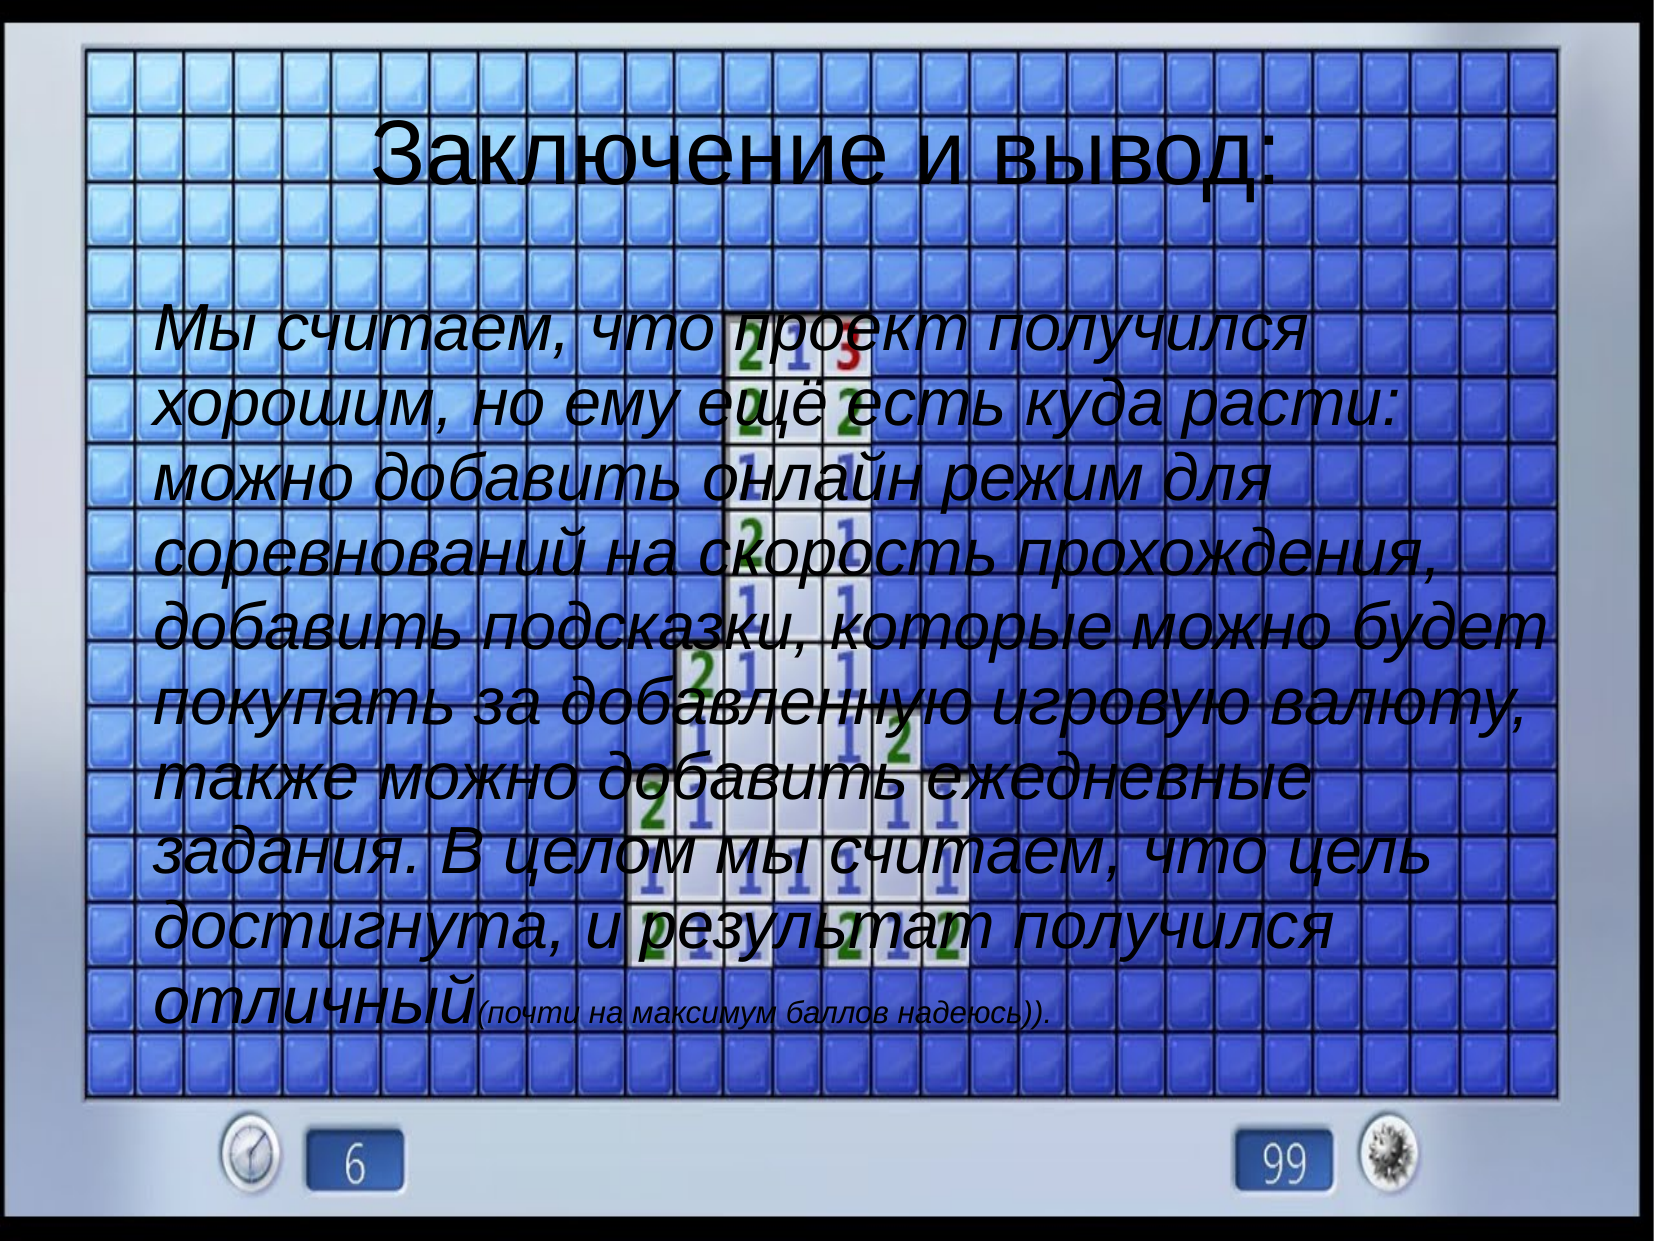

# Заключение и вывод:
Мы считаем, что проект получился хорошим, но ему ещё есть куда расти: можно добавить онлайн режим для соревнований на скорость прохождения, добавить подсказки, которые можно будет покупать за добавленную игровую валюту, также можно добавить ежедневные задания. В целом мы считаем, что цель достигнута, и результат получился отличный(почти на максимум баллов надеюсь)).